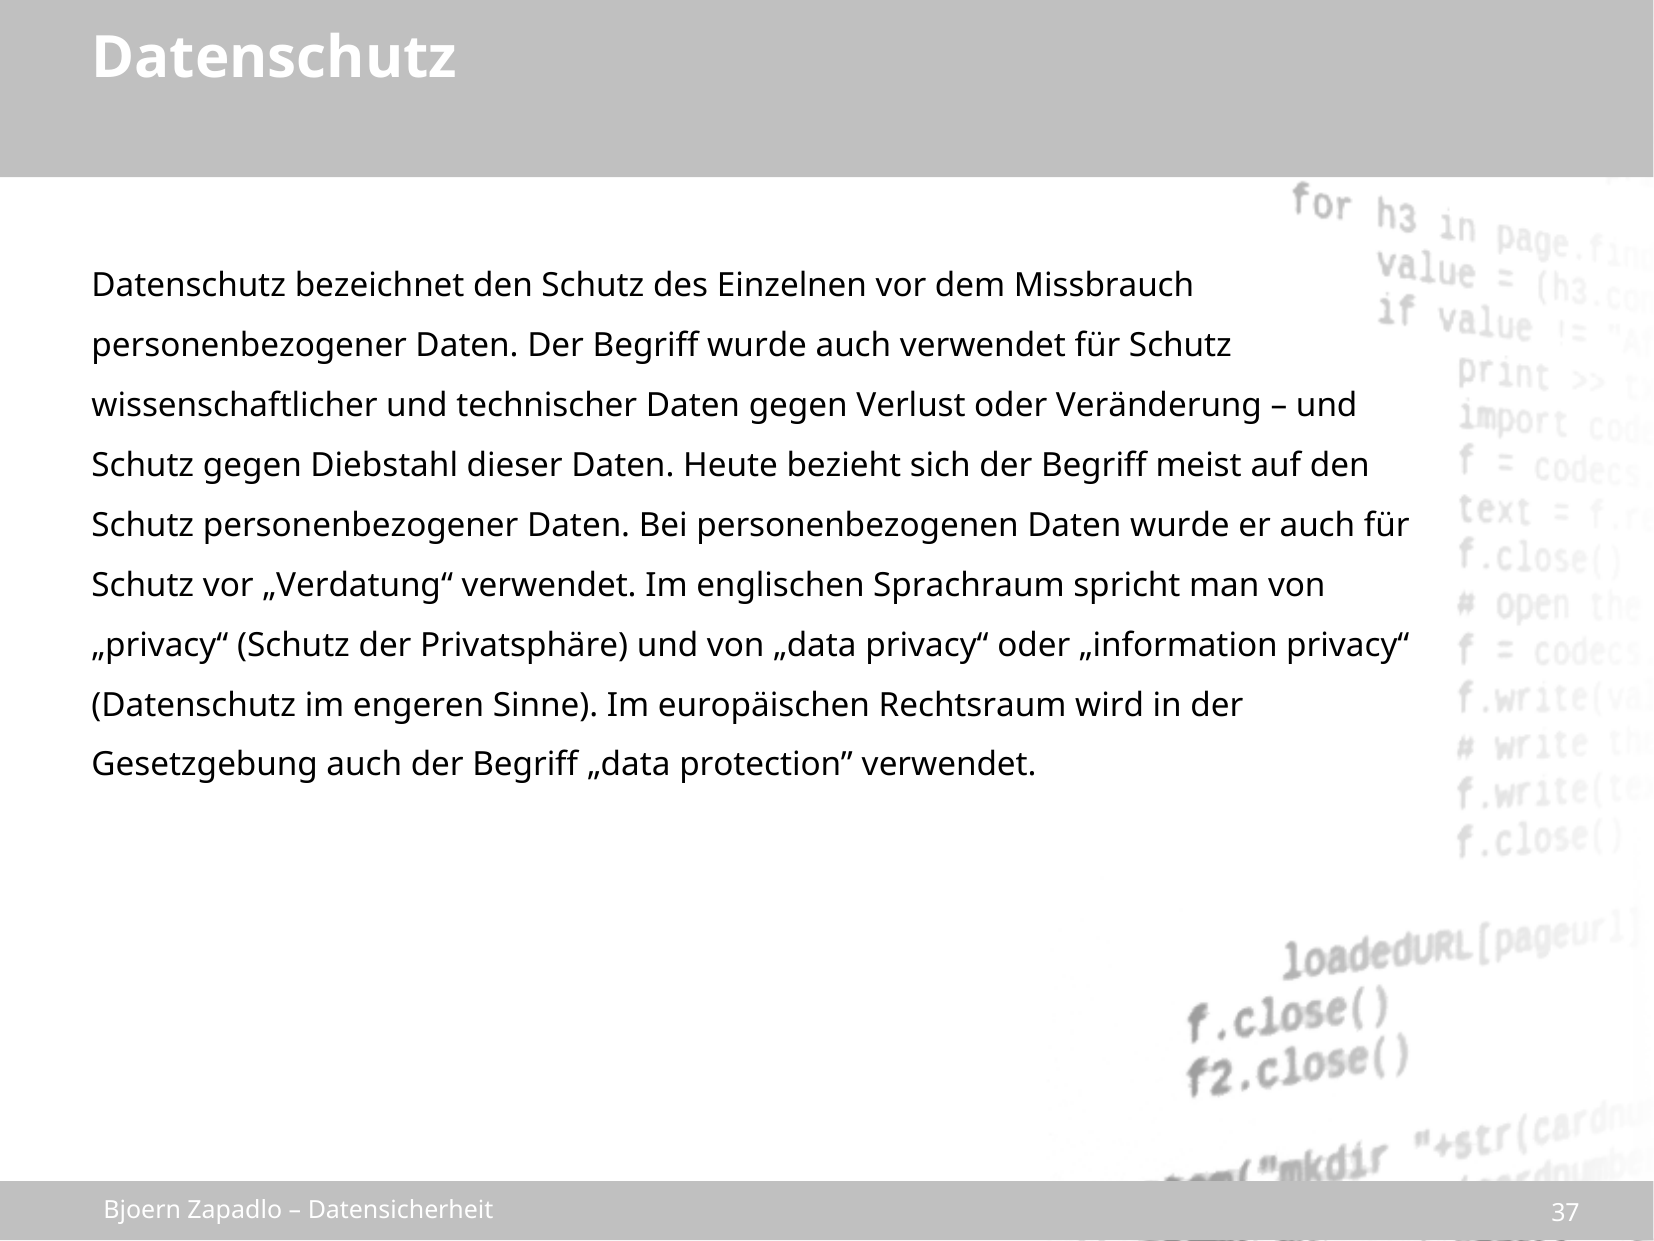

Datenschutz
Datenschutz bezeichnet den Schutz des Einzelnen vor dem Missbrauch personenbezogener Daten. Der Begriff wurde auch verwendet für Schutz wissenschaftlicher und technischer Daten gegen Verlust oder Veränderung – und Schutz gegen Diebstahl dieser Daten. Heute bezieht sich der Begriff meist auf den Schutz personenbezogener Daten. Bei personenbezogenen Daten wurde er auch für Schutz vor „Verdatung“ verwendet. Im englischen Sprachraum spricht man von „privacy“ (Schutz der Privatsphäre) und von „data privacy“ oder „information privacy“ (Datenschutz im engeren Sinne). Im europäischen Rechtsraum wird in der Gesetzgebung auch der Begriff „data protection” verwendet.